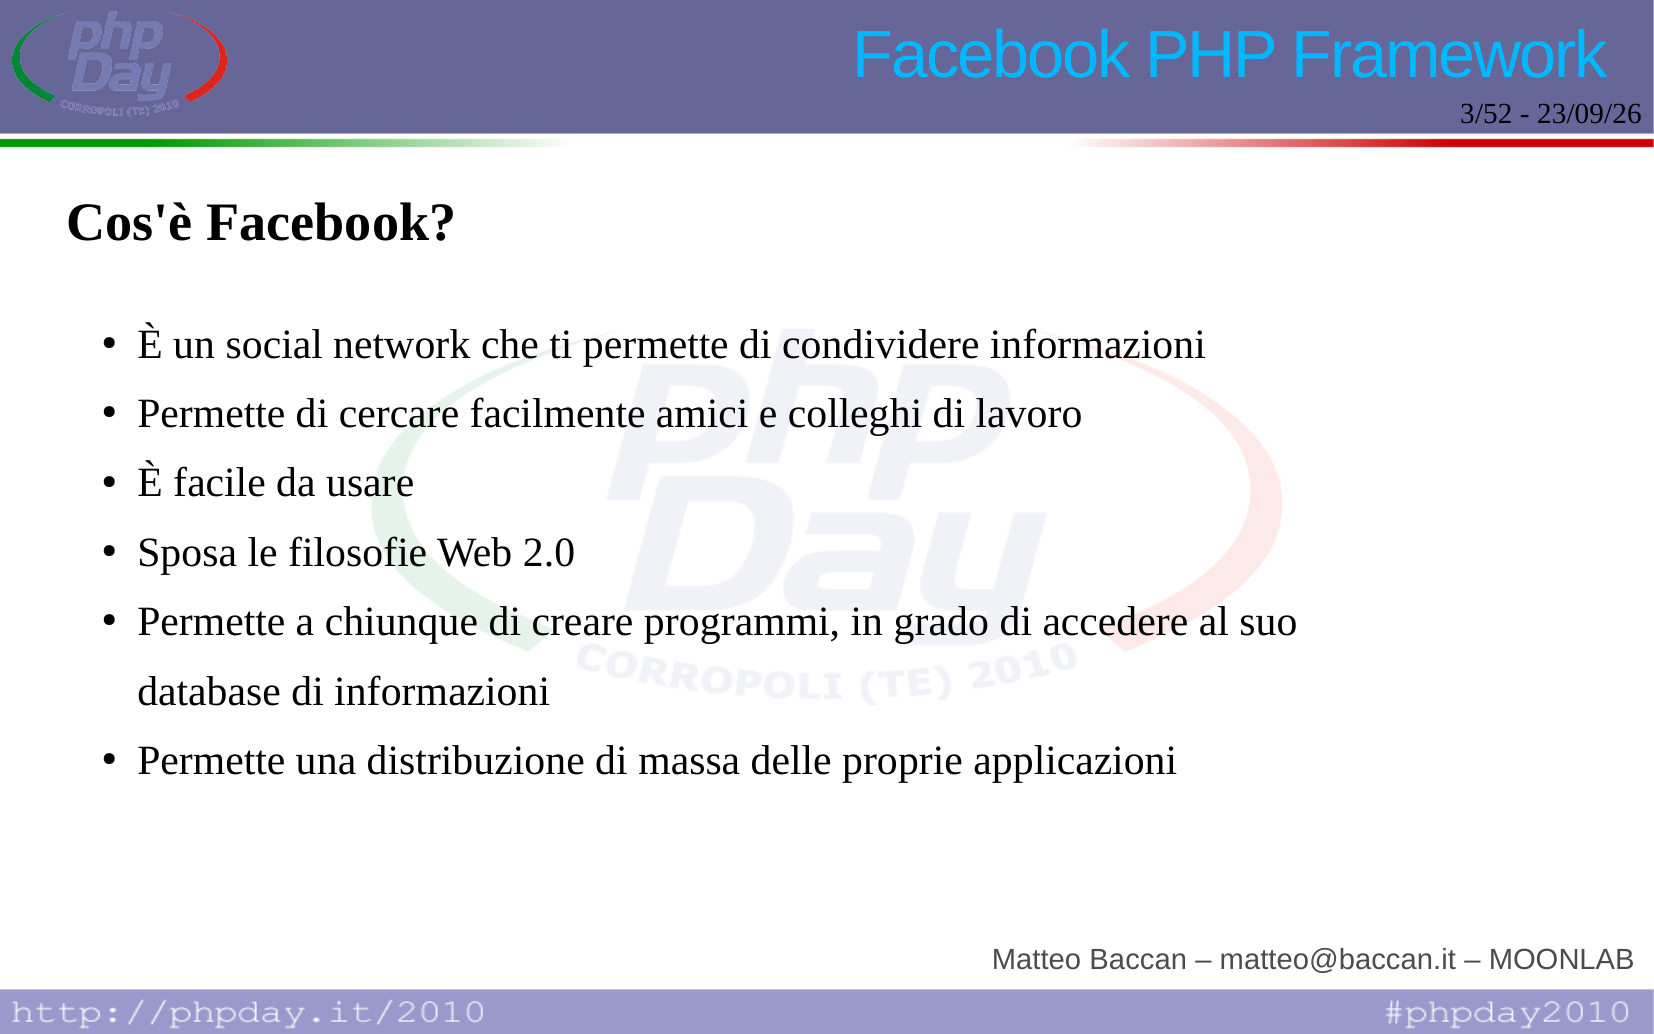

# Facebook PHP Framework
3
Cos'è Facebook?
È un social network che ti permette di condividere informazioni
Permette di cercare facilmente amici e colleghi di lavoro
È facile da usare
Sposa le filosofie Web 2.0
Permette a chiunque di creare programmi, in grado di accedere al suo database di informazioni
Permette una distribuzione di massa delle proprie applicazioni